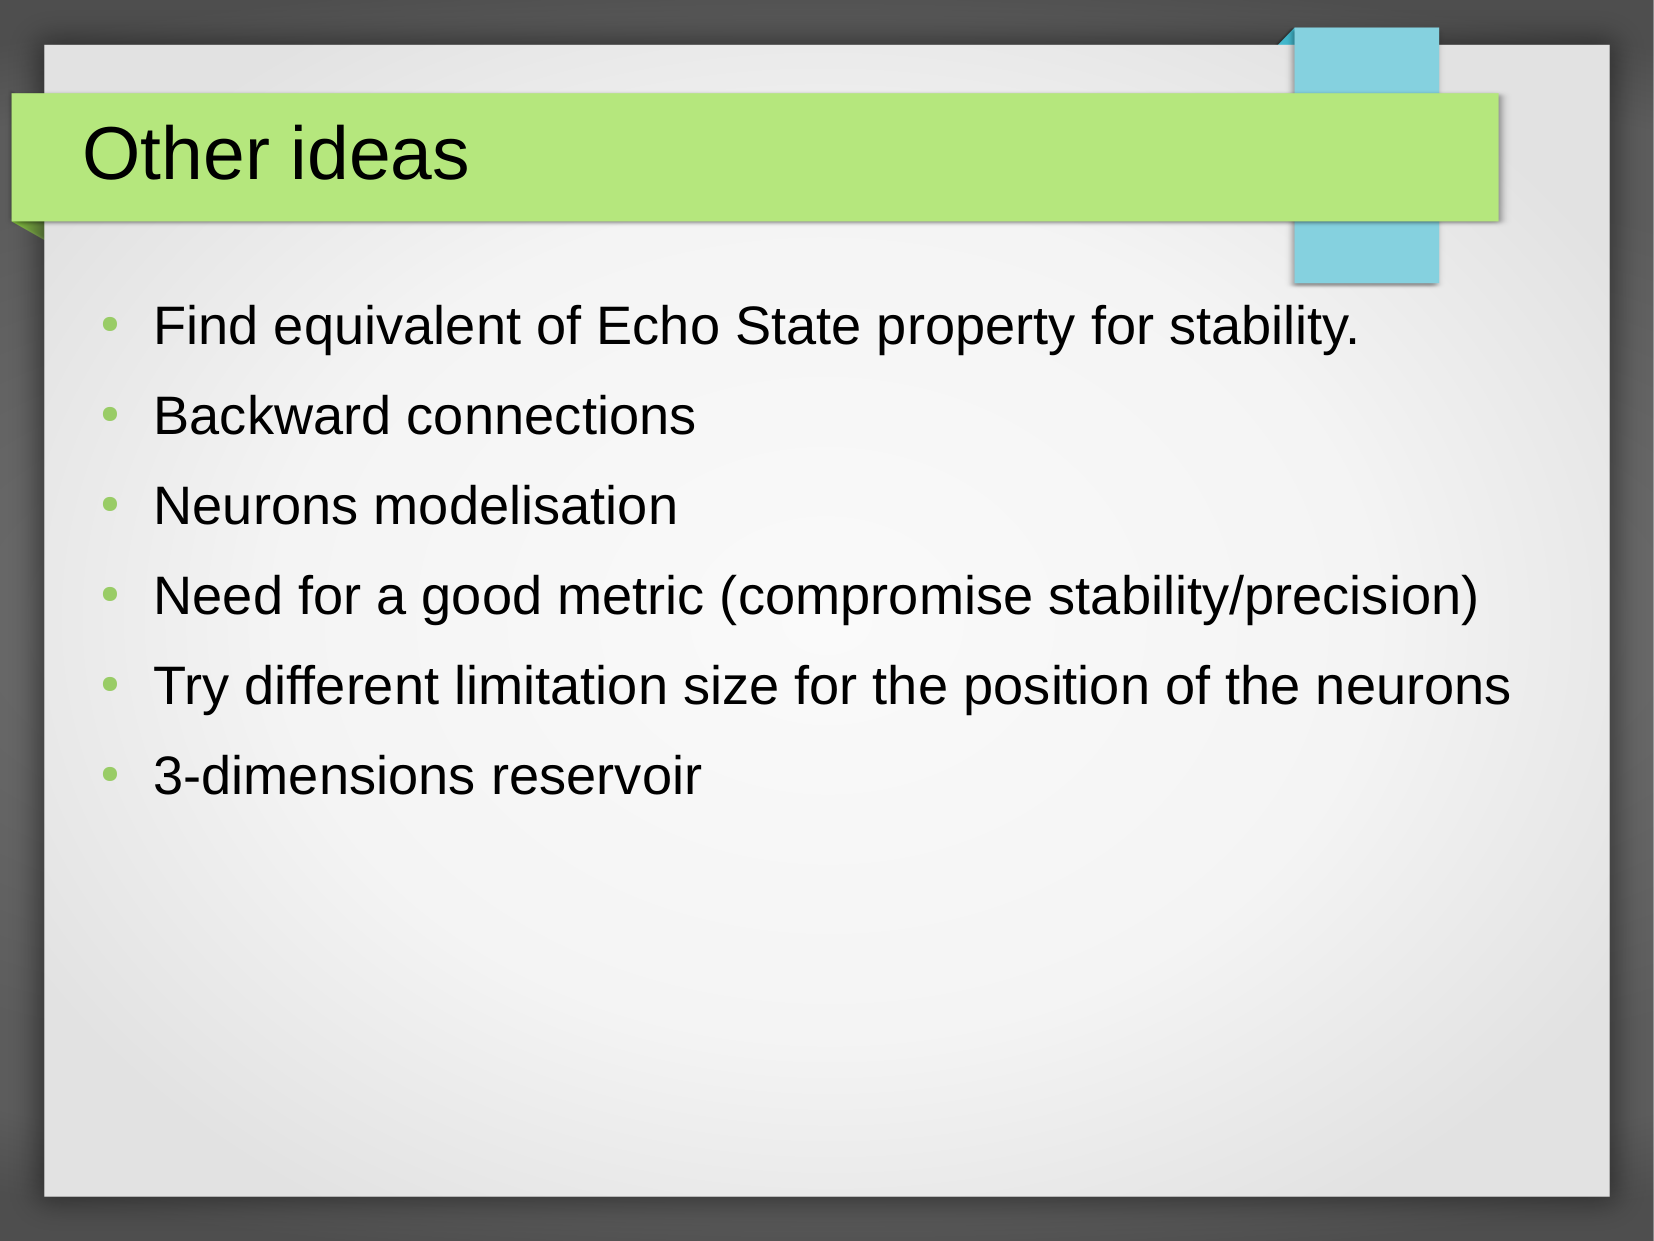

# Other ideas
Find equivalent of Echo State property for stability.
Backward connections
Neurons modelisation
Need for a good metric (compromise stability/precision)
Try different limitation size for the position of the neurons
3-dimensions reservoir